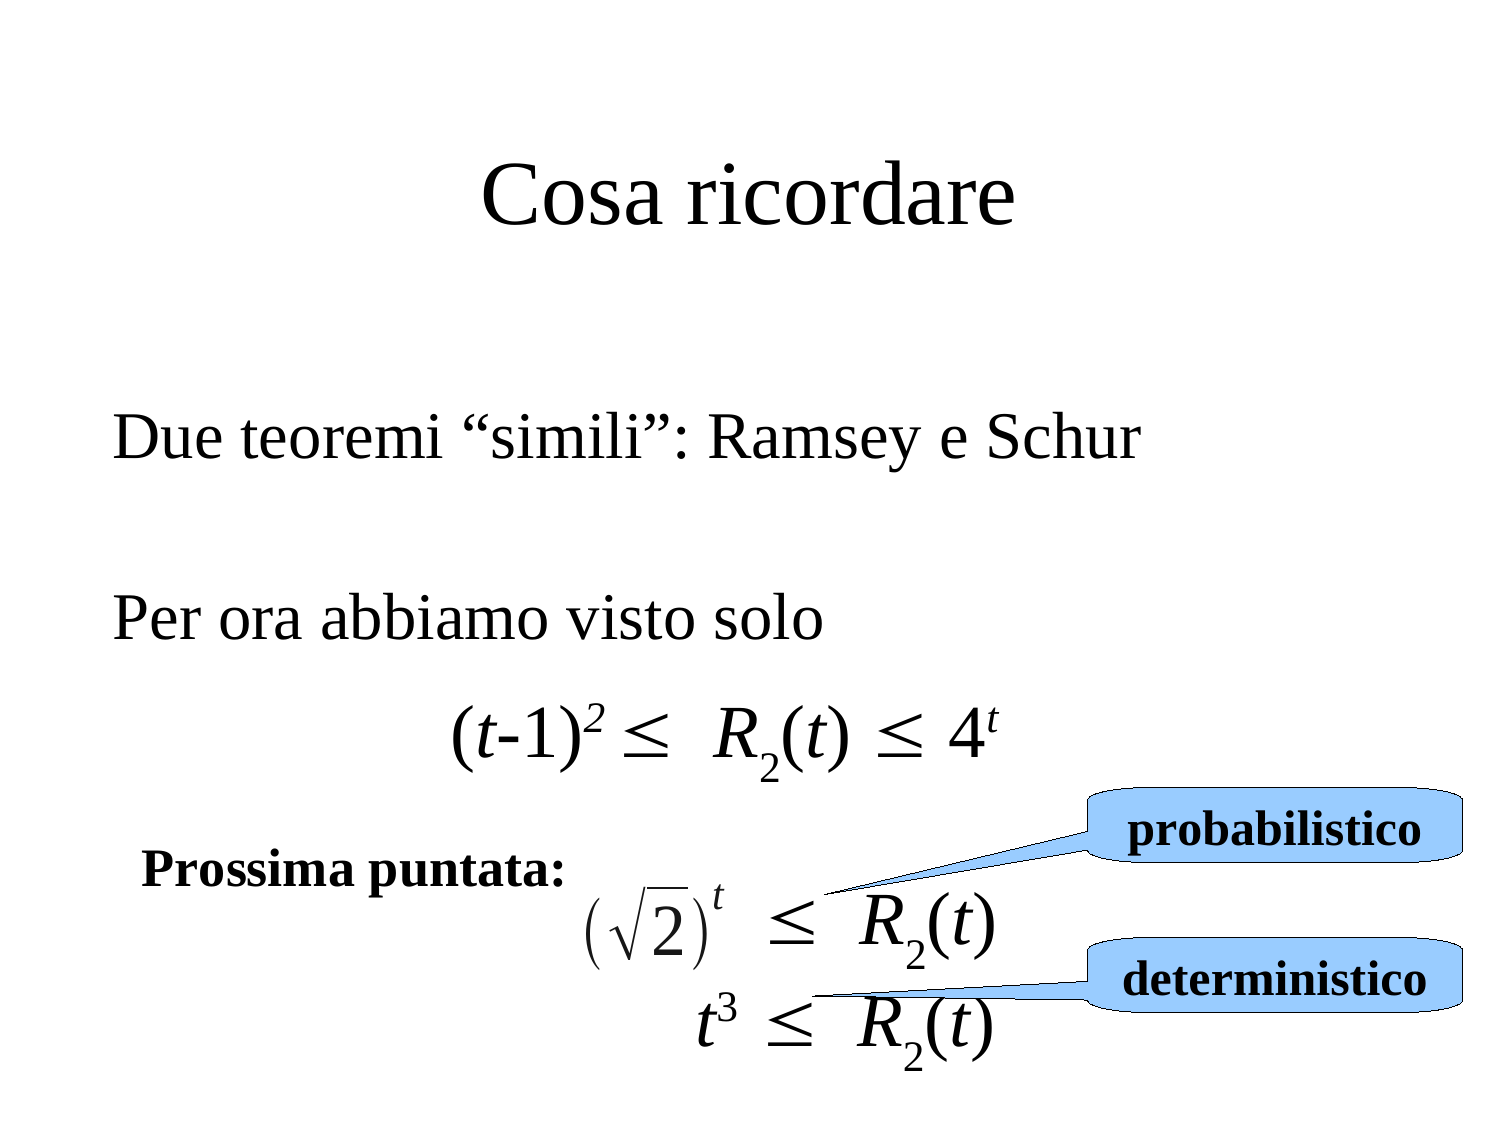

# Cosa ricordare
Due teoremi “simili”: Ramsey e Schur
Per ora abbiamo visto solo
(t-1)2 ≤ R2(t) ≤ 4t
probabilistico
deterministico
Prossima puntata:
≤ R2(t)
t3 ≤ R2(t)